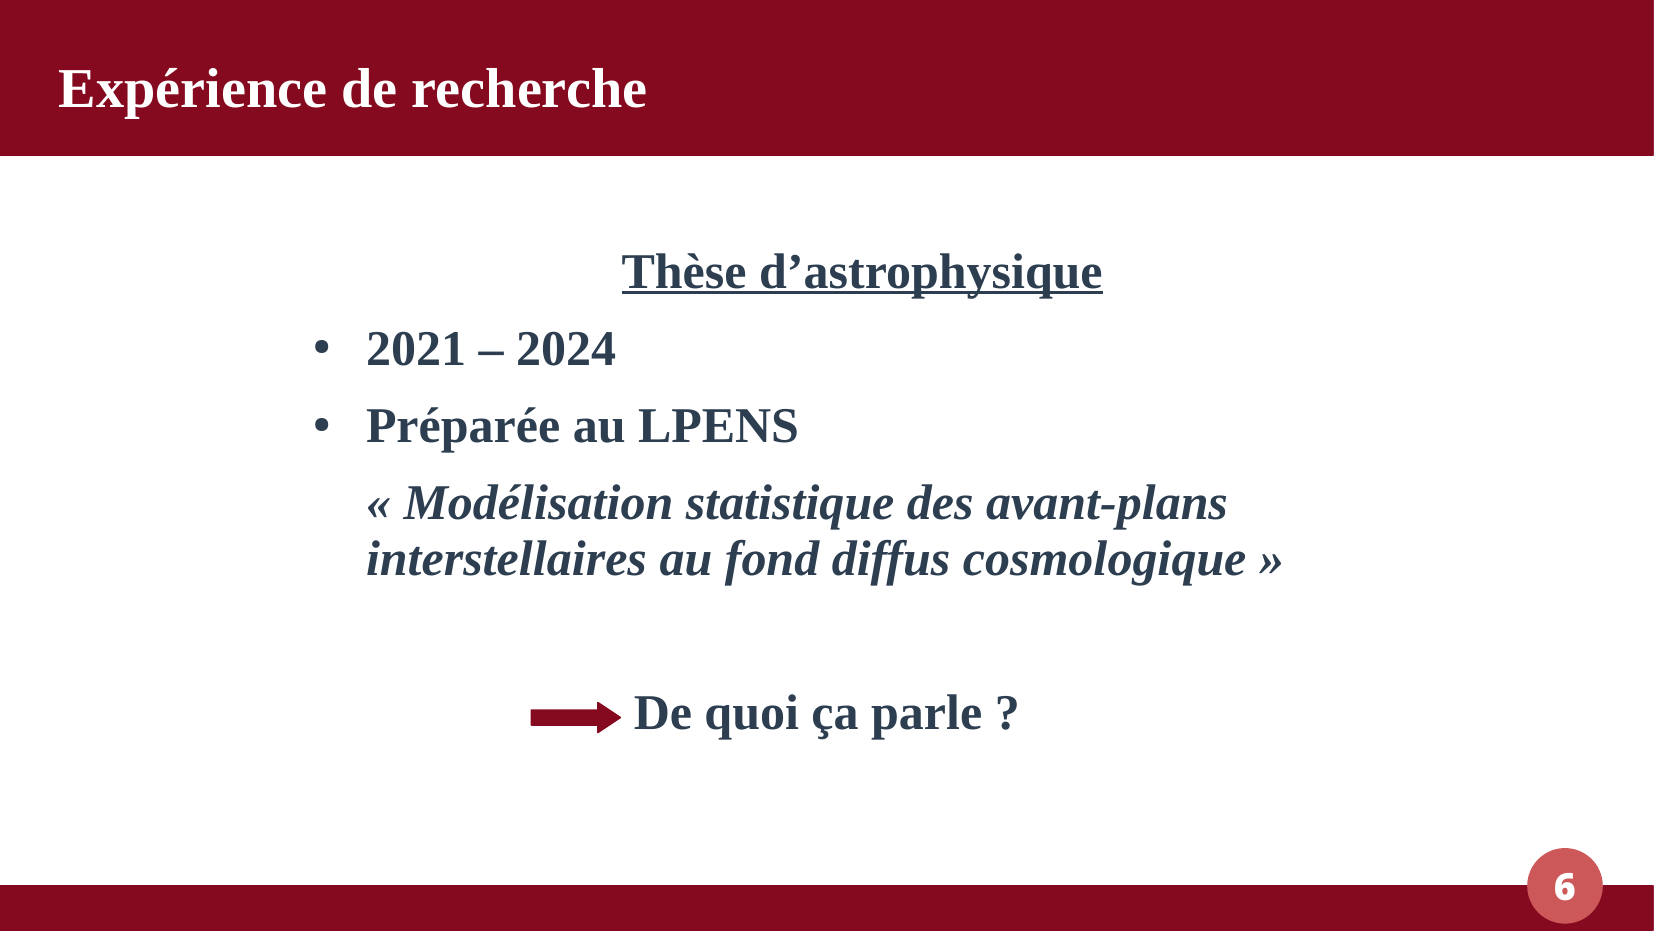

# Expérience de recherche
Thèse d’astrophysique
2021 – 2024
Préparée au LPENS
« Modélisation statistique des avant-plans interstellaires au fond diffus cosmologique »
De quoi ça parle ?
6